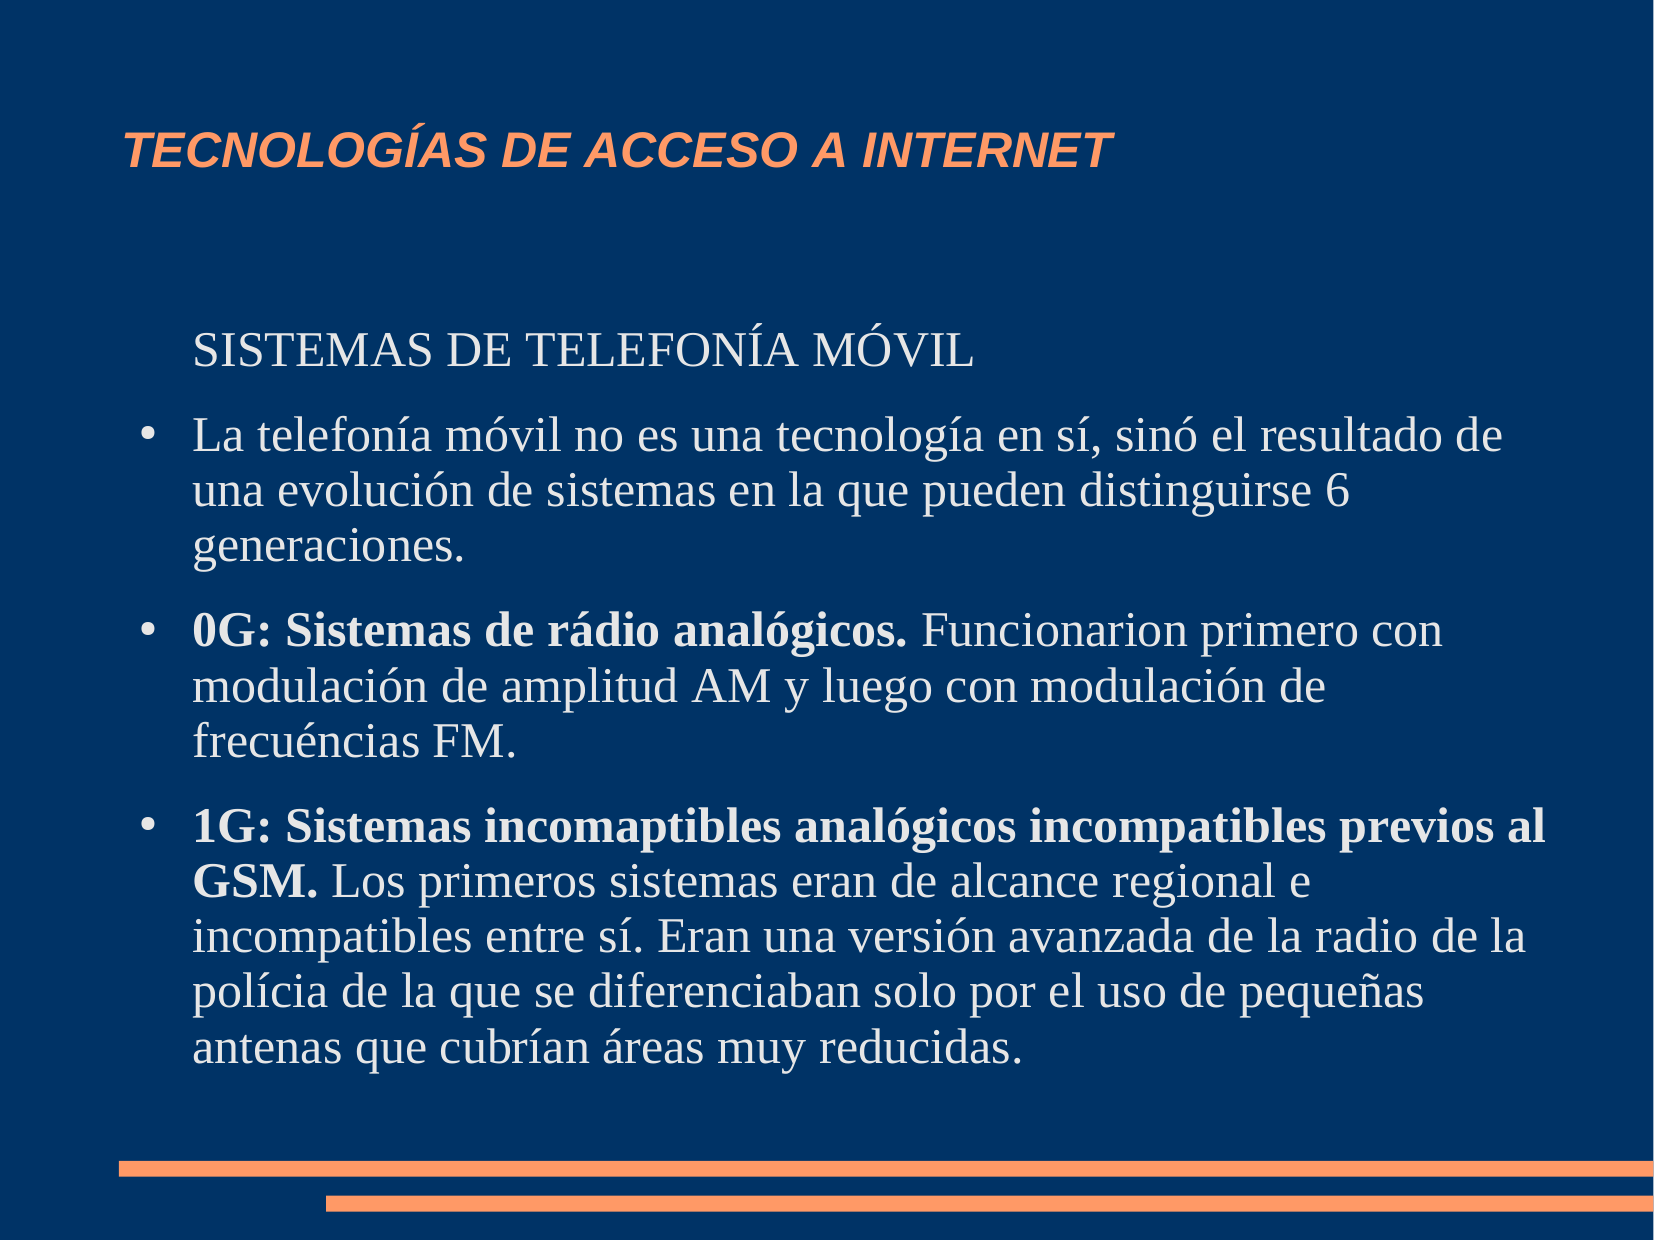

# TECNOLOGÍAS DE ACCESO A INTERNET
SISTEMAS DE TELEFONÍA MÓVIL
La telefonía móvil no es una tecnología en sí, sinó el resultado de una evolución de sistemas en la que pueden distinguirse 6 generaciones.
0G: Sistemas de rádio analógicos. Funcionarion primero con modulación de amplitud AM y luego con modulación de frecuéncias FM.
1G: Sistemas incomaptibles analógicos incompatibles previos al GSM. Los primeros sistemas eran de alcance regional e incompatibles entre sí. Eran una versión avanzada de la radio de la polícia de la que se diferenciaban solo por el uso de pequeñas antenas que cubrían áreas muy reducidas.